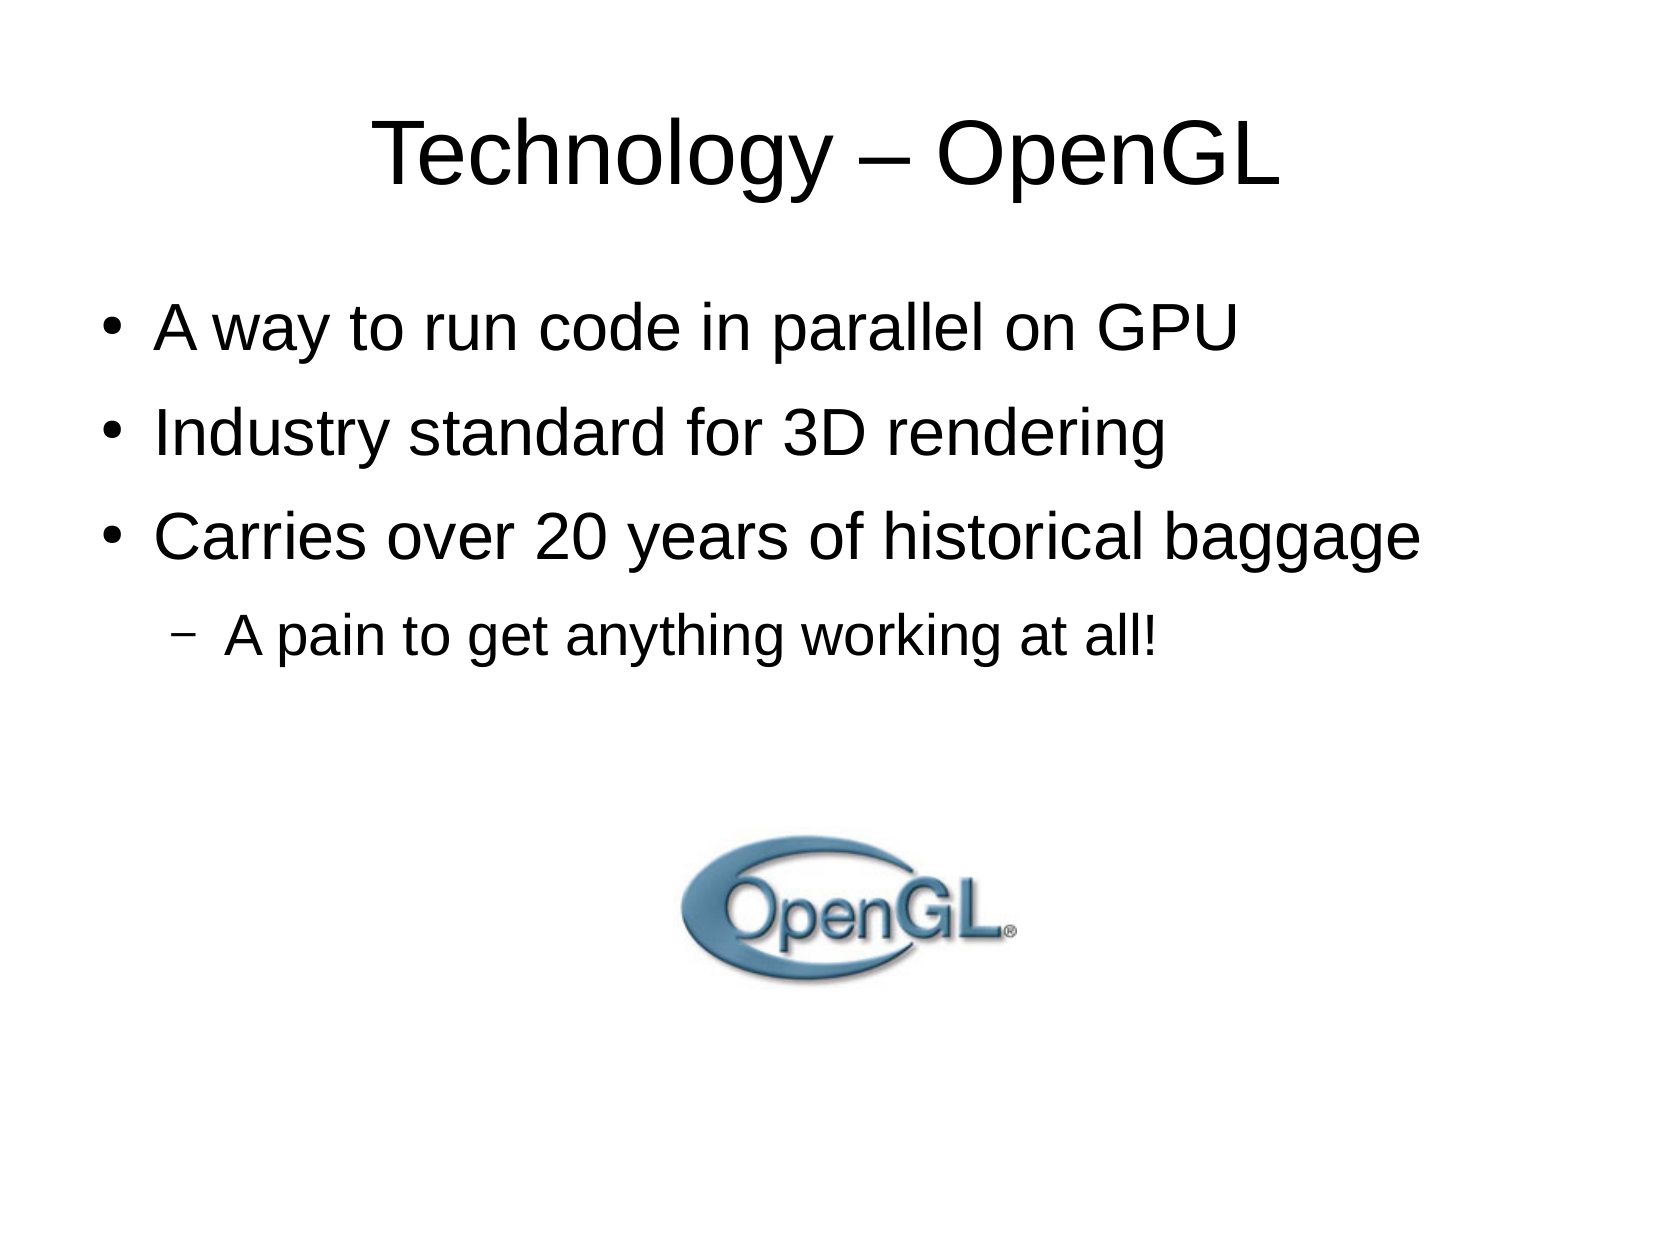

# Technology – OpenGL
A way to run code in parallel on GPU
Industry standard for 3D rendering
Carries over 20 years of historical baggage
A pain to get anything working at all!